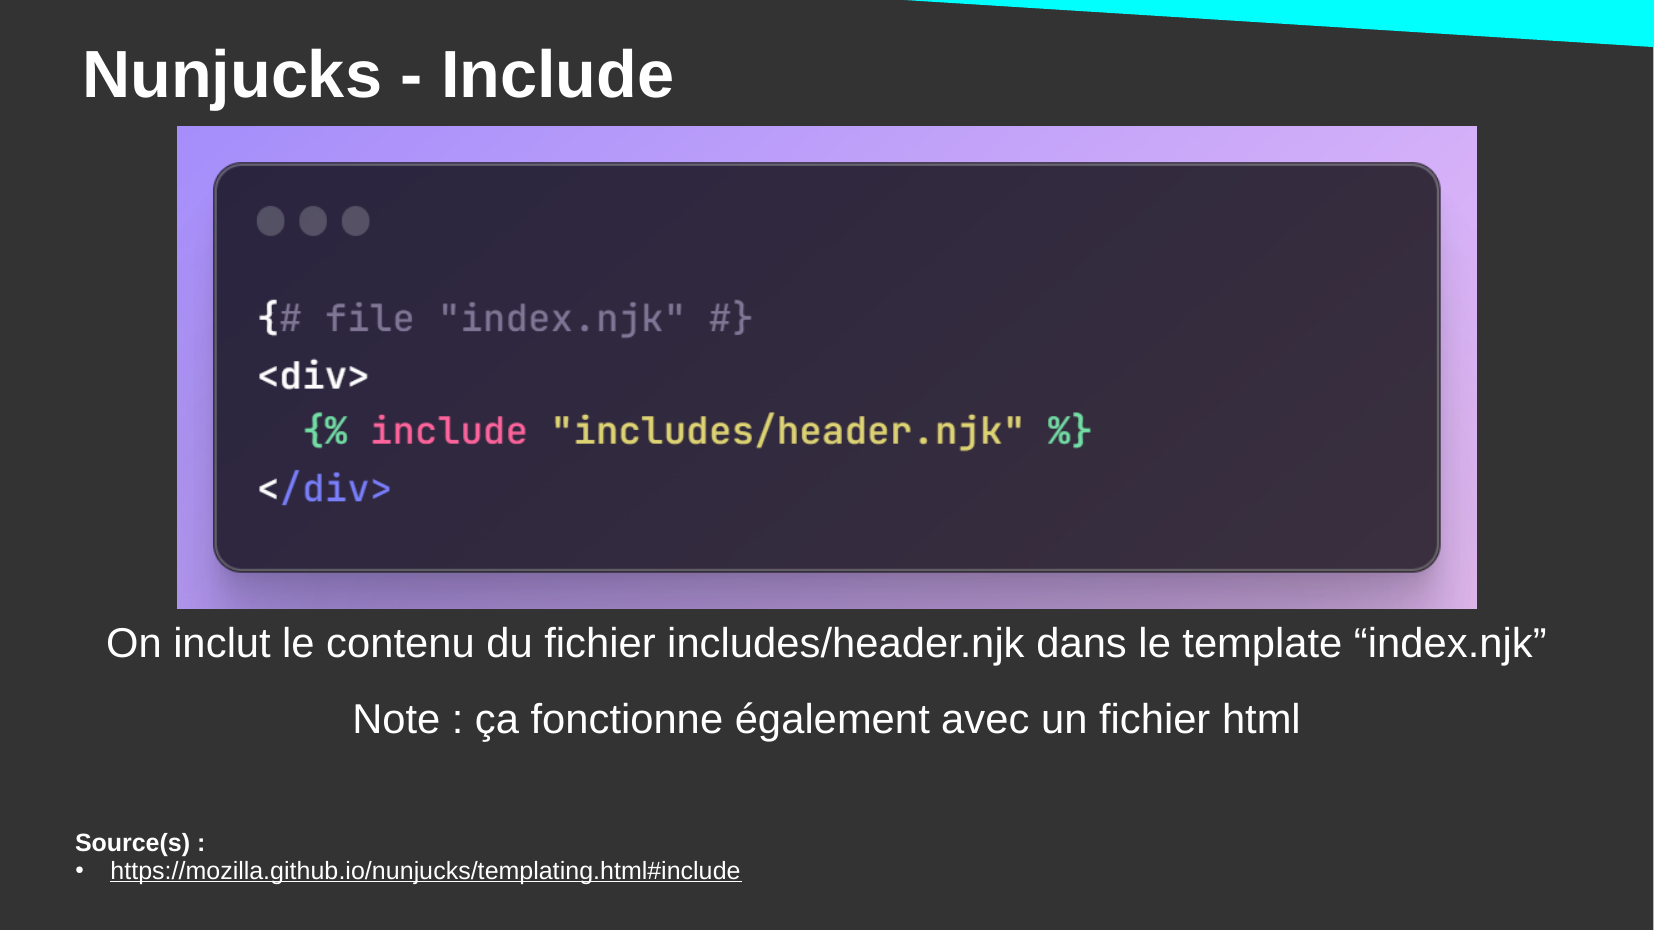

# Nunjucks - Include
On inclut le contenu du fichier includes/header.njk dans le template “index.njk”
Note : ça fonctionne également avec un fichier html
Source(s) :
https://mozilla.github.io/nunjucks/templating.html#include